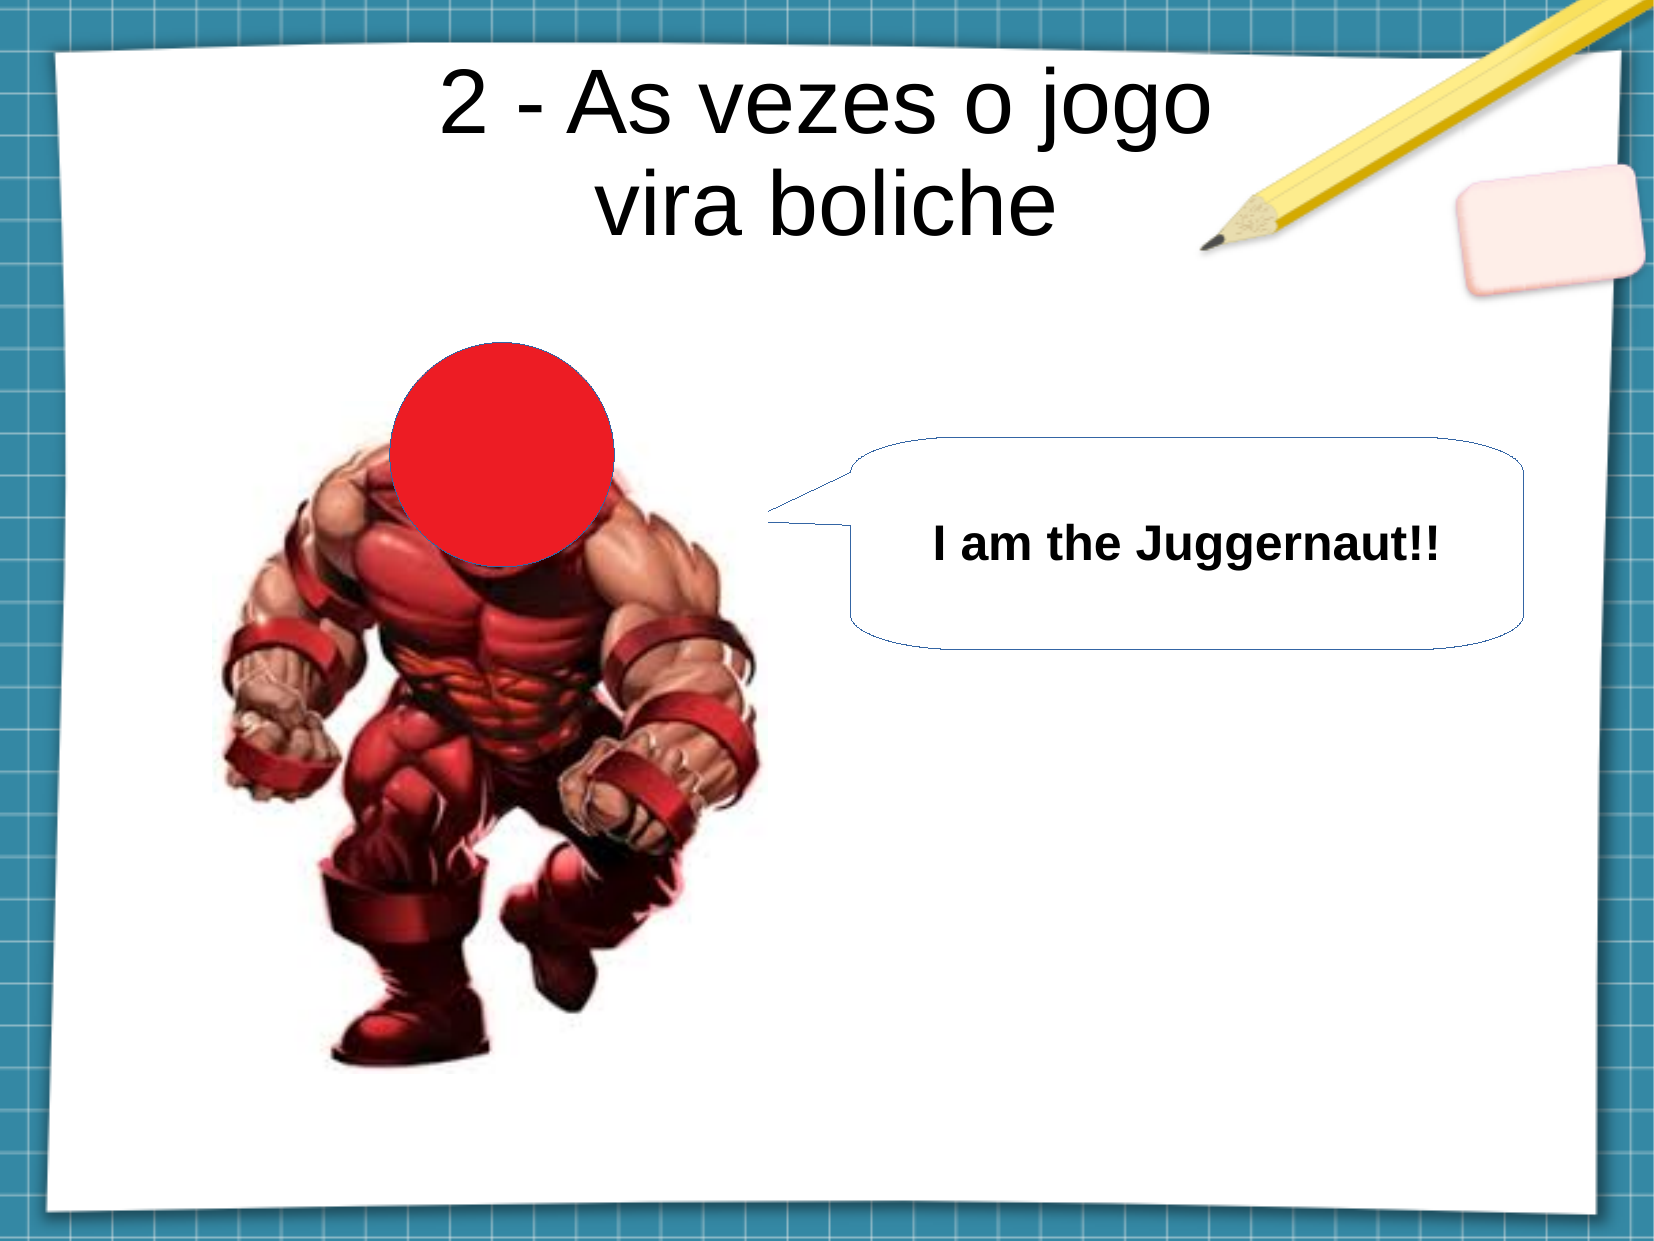

# 2 - As vezes o jogo vira boliche
I am the Juggernaut!!